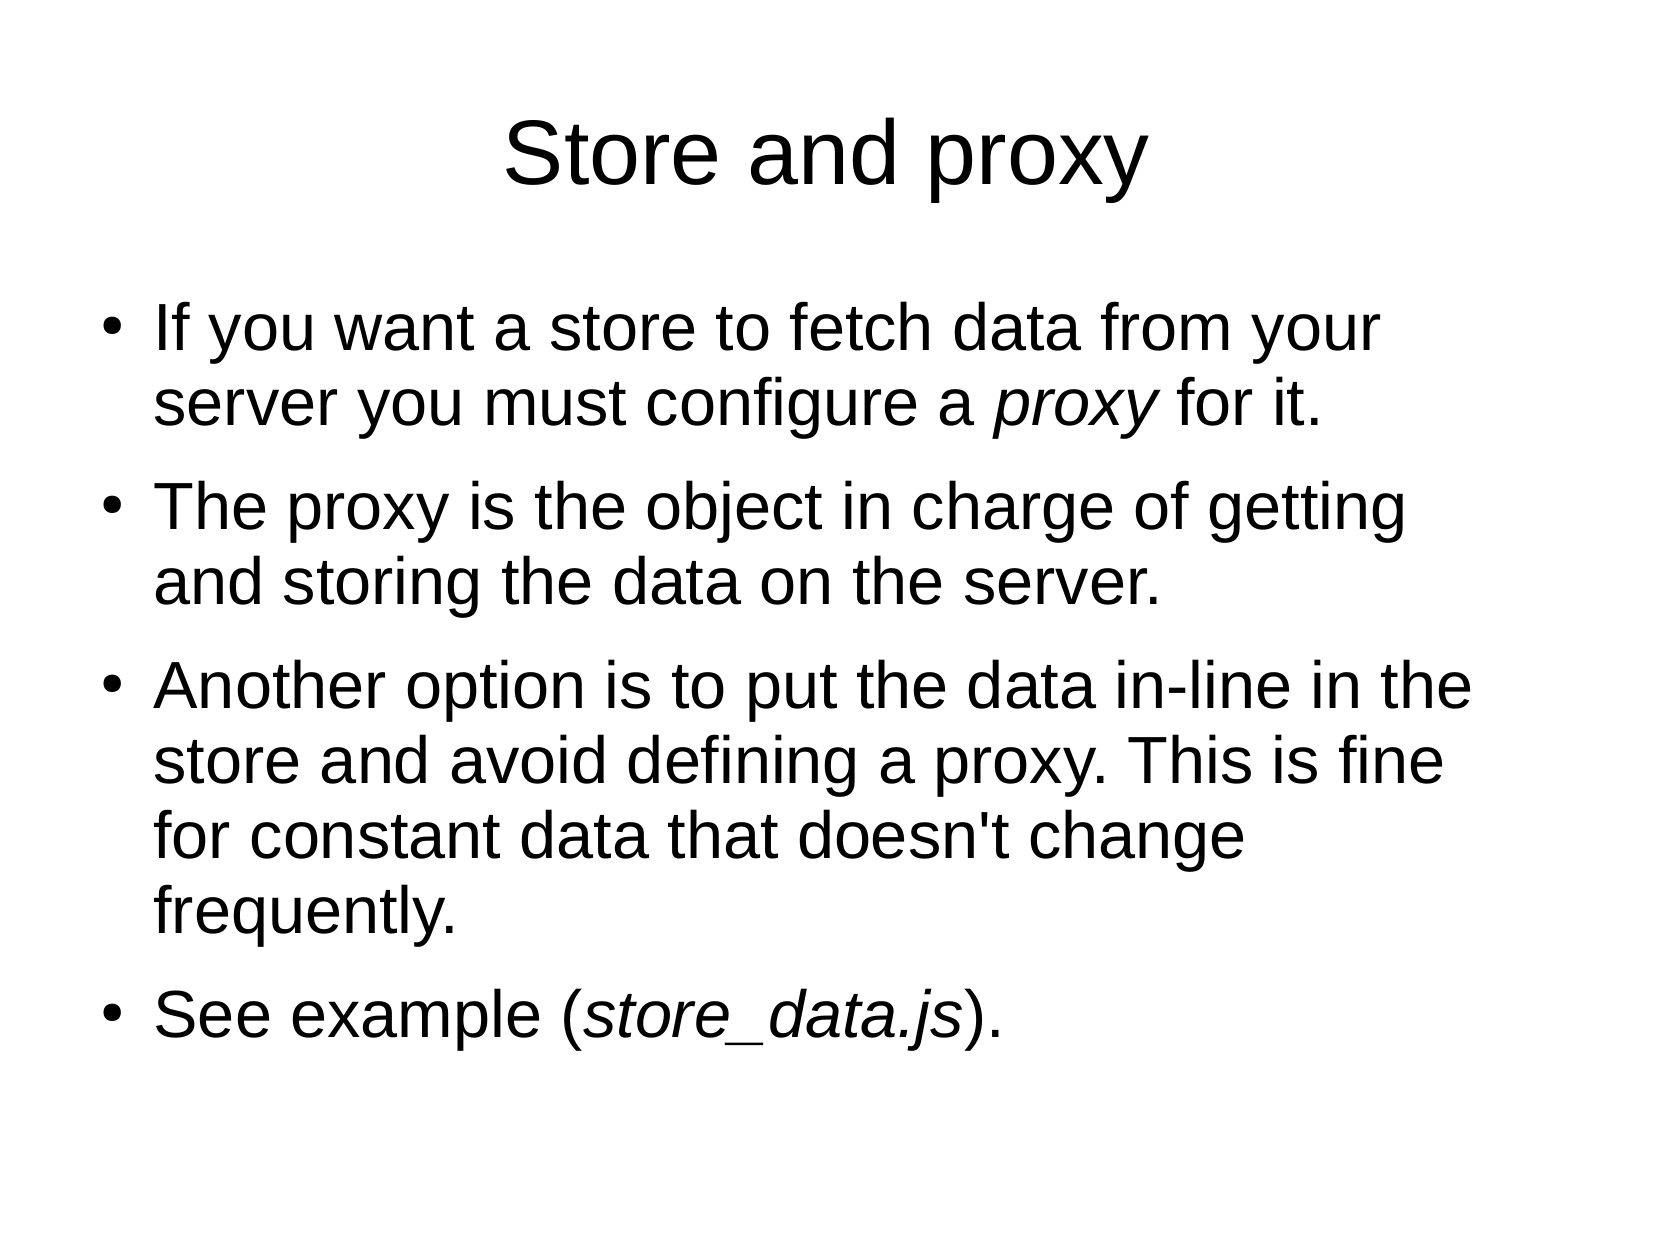

# Store and proxy
If you want a store to fetch data from your server you must configure a proxy for it.
The proxy is the object in charge of getting and storing the data on the server.
Another option is to put the data in-line in the store and avoid defining a proxy. This is fine for constant data that doesn't change frequently.
See example (store_data.js).